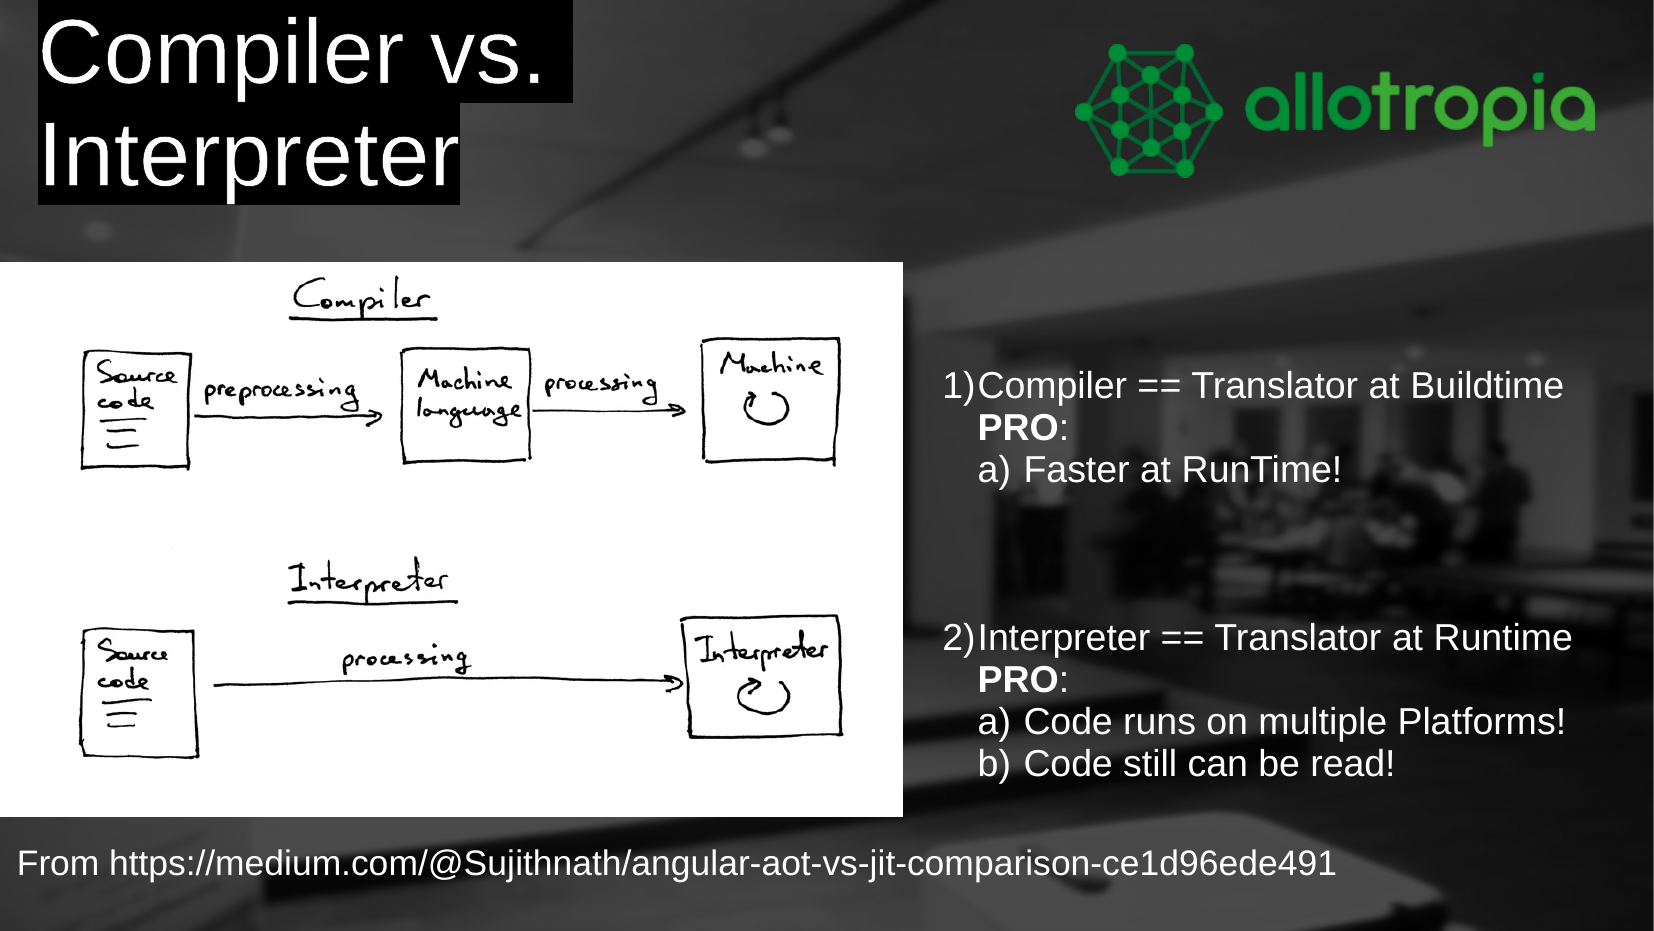

# Compiler vs. Interpreter
Compiler == Translator at Buildtime
PRO:
 Faster at RunTime!
Interpreter == Translator at Runtime
PRO:
 Code runs on multiple Platforms!
 Code still can be read!
From https://medium.com/@Sujithnath/angular-aot-vs-jit-comparison-ce1d96ede491